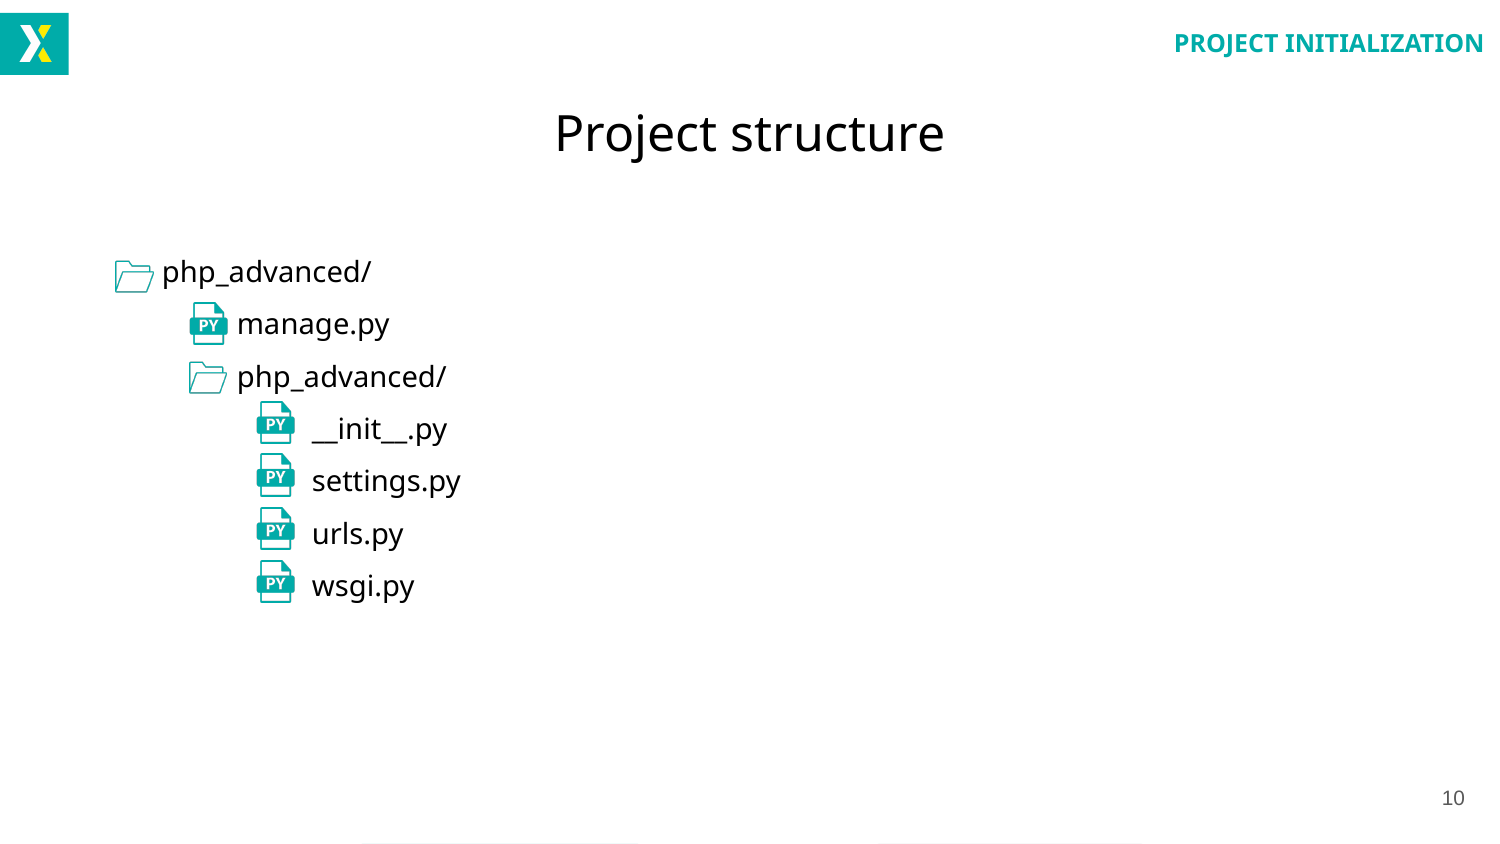

Project structure
php_advanced/
		manage.py
		php_advanced/
			__init__.py
			settings.py
			urls.py
			wsgi.py